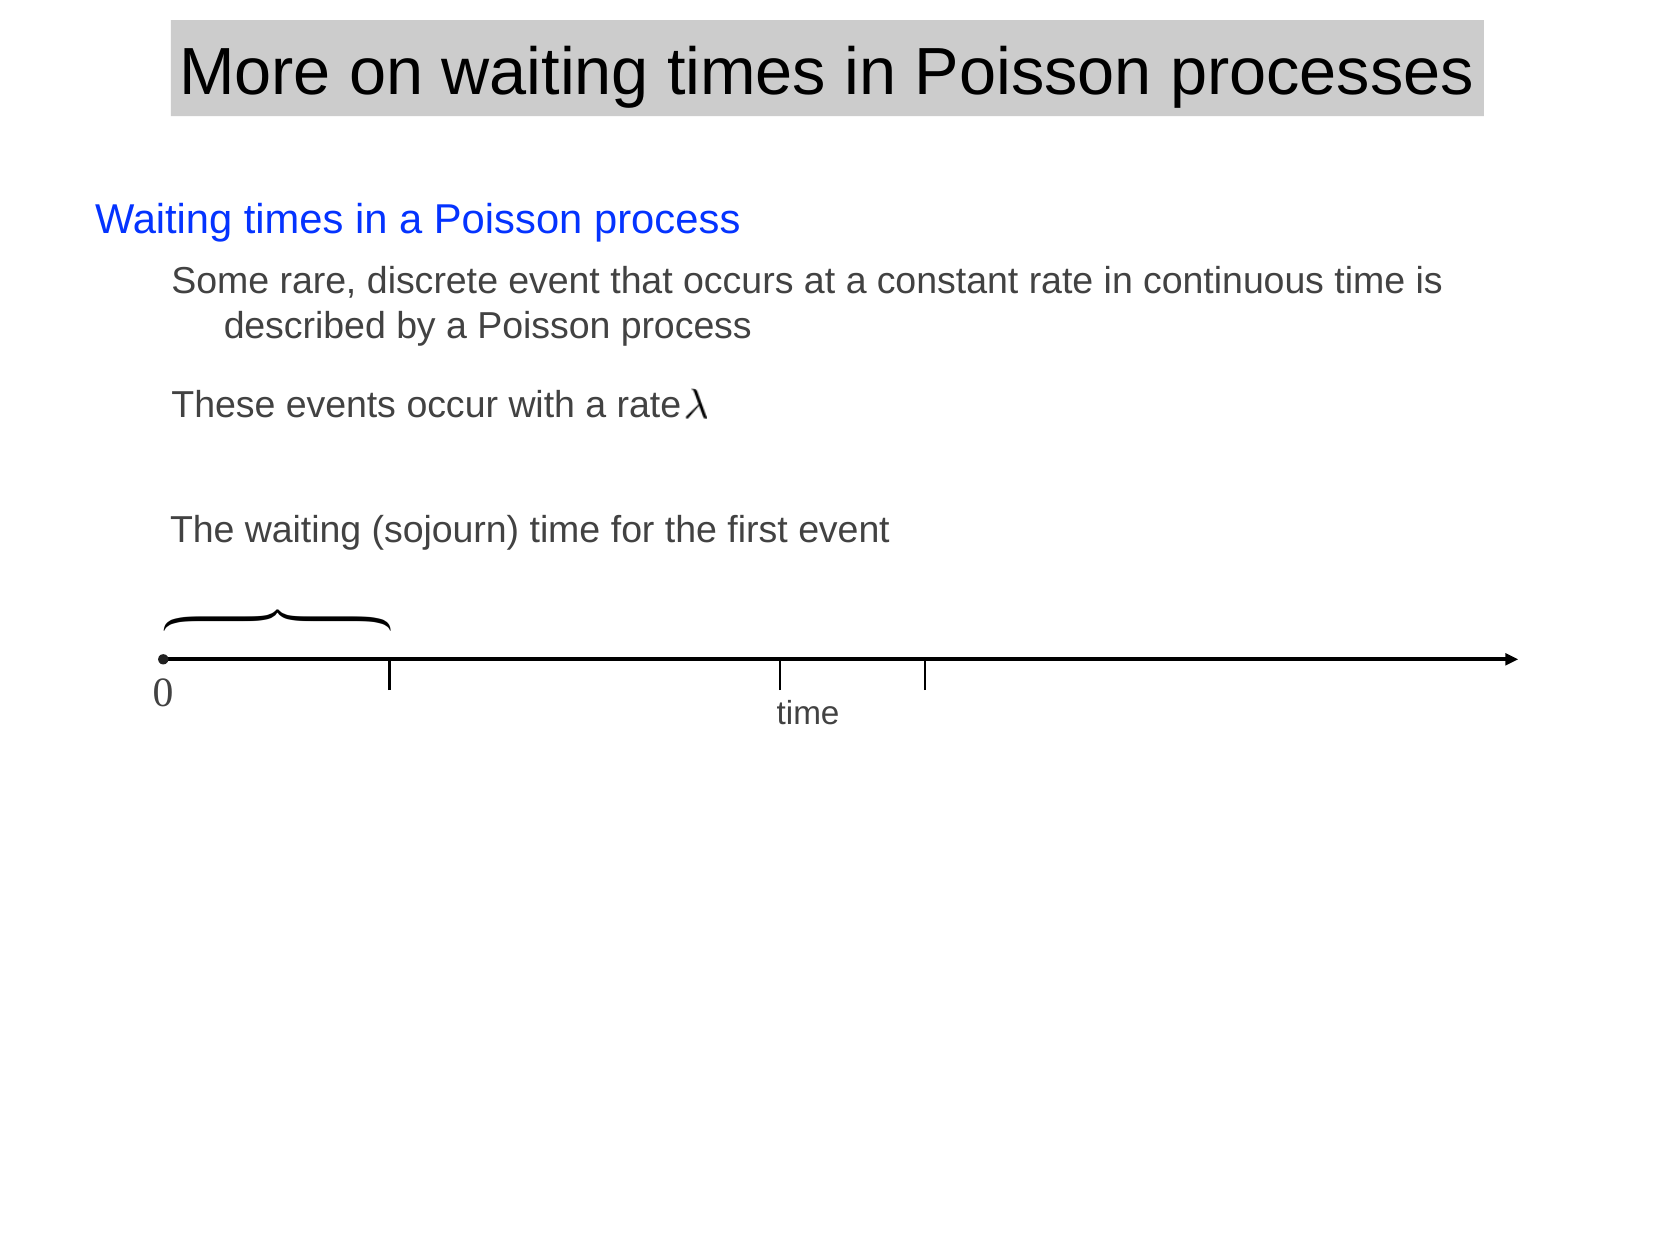

More on waiting times in Poisson processes
Waiting times in a Poisson process
Some rare, discrete event that occurs at a constant rate in continuous time is
 described by a Poisson process
These events occur with a rate
The waiting (sojourn) time for the first event
0
time